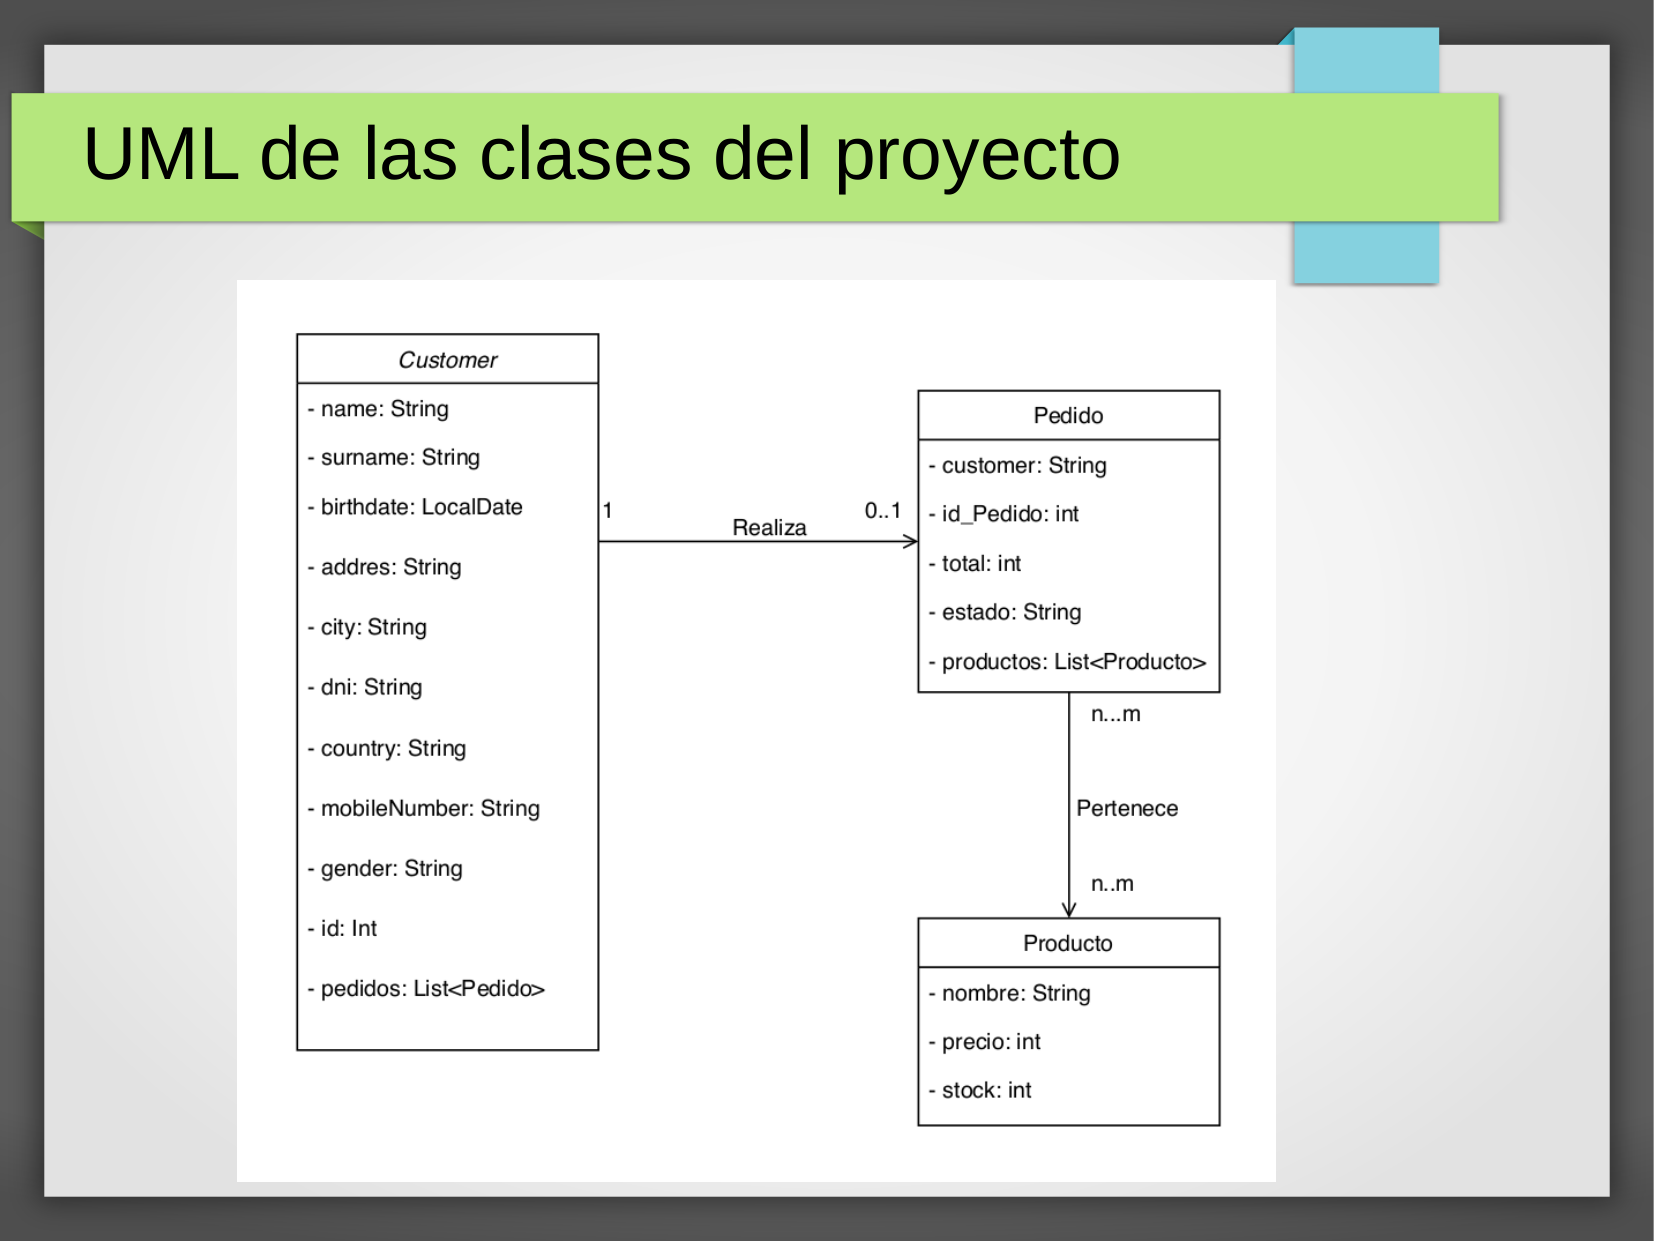

# UML de las clases del proyecto